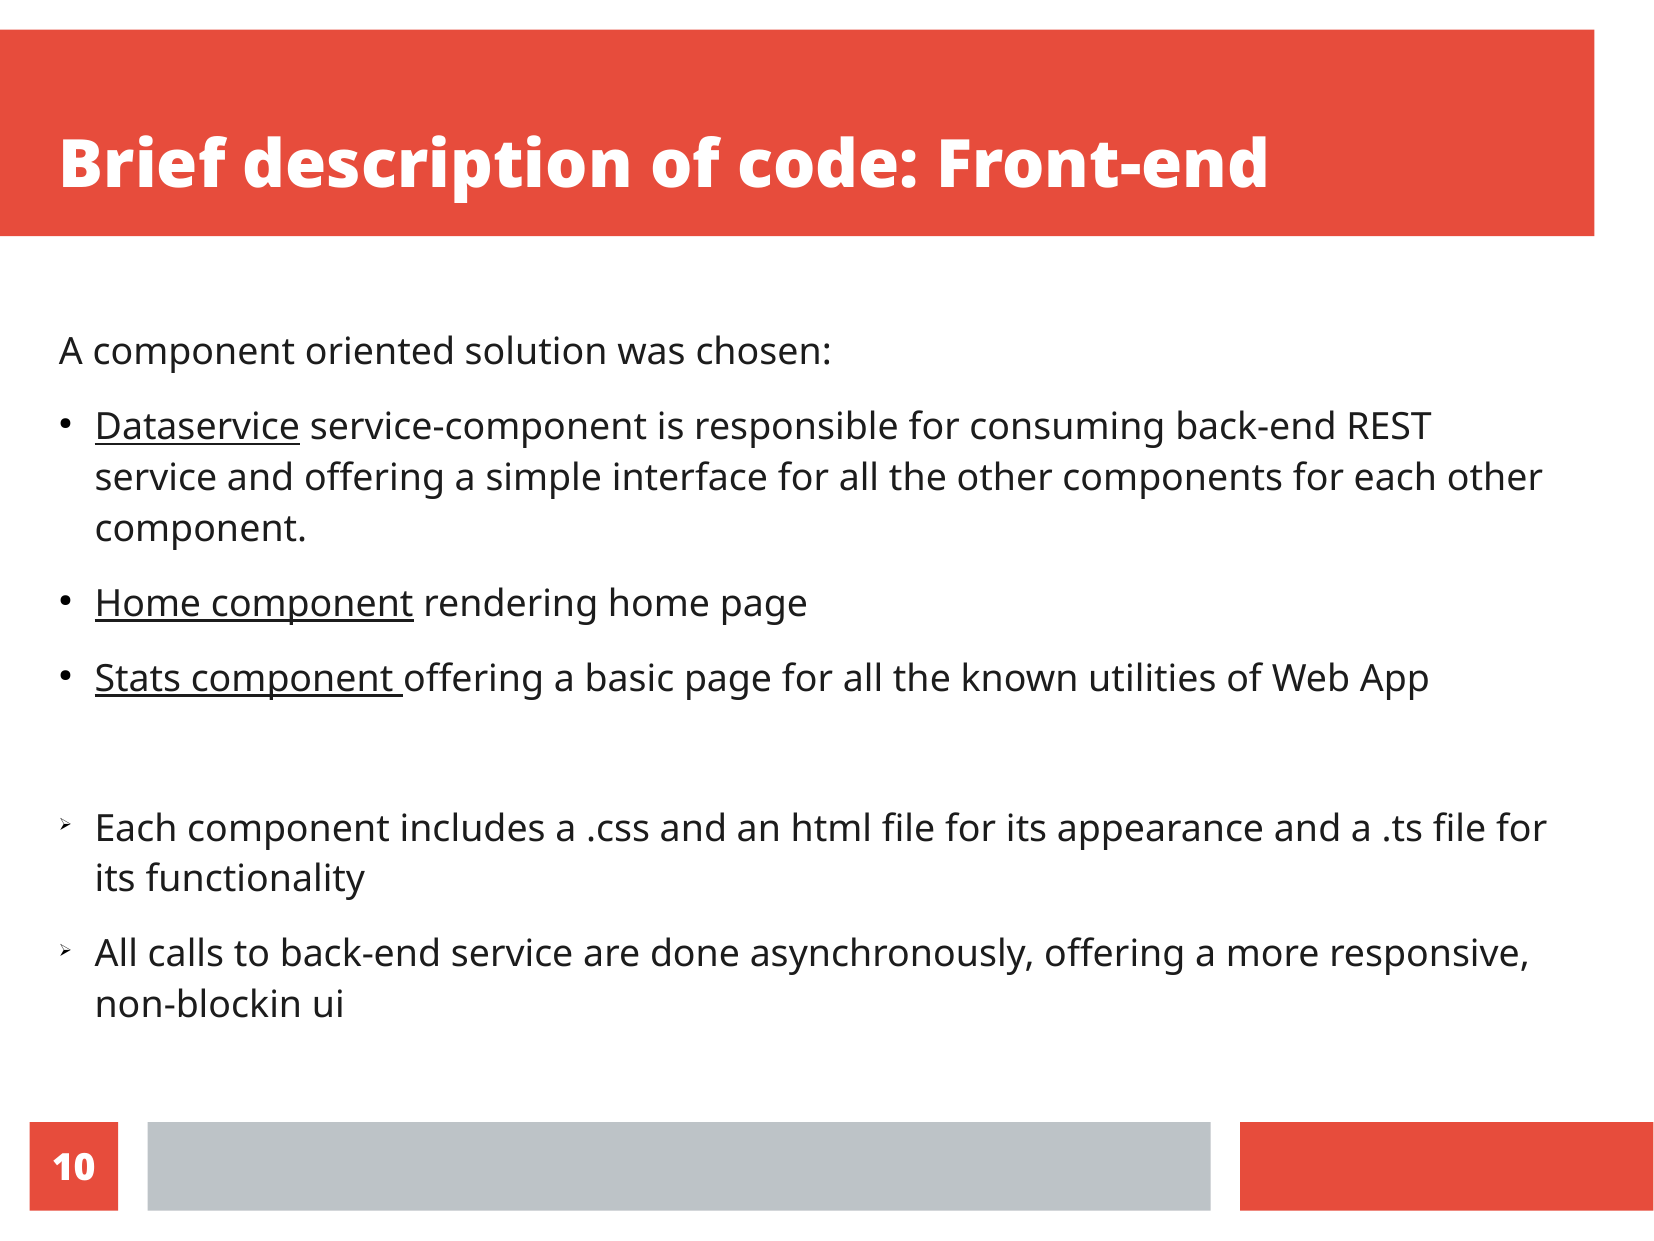

# Brief description of code: Front-end
A component oriented solution was chosen:
Dataservice service-component is responsible for consuming back-end REST service and offering a simple interface for all the other components for each other component.
Home component rendering home page
Stats component offering a basic page for all the known utilities of Web App
Each component includes a .css and an html file for its appearance and a .ts file for its functionality
All calls to back-end service are done asynchronously, offering a more responsive, non-blockin ui
10